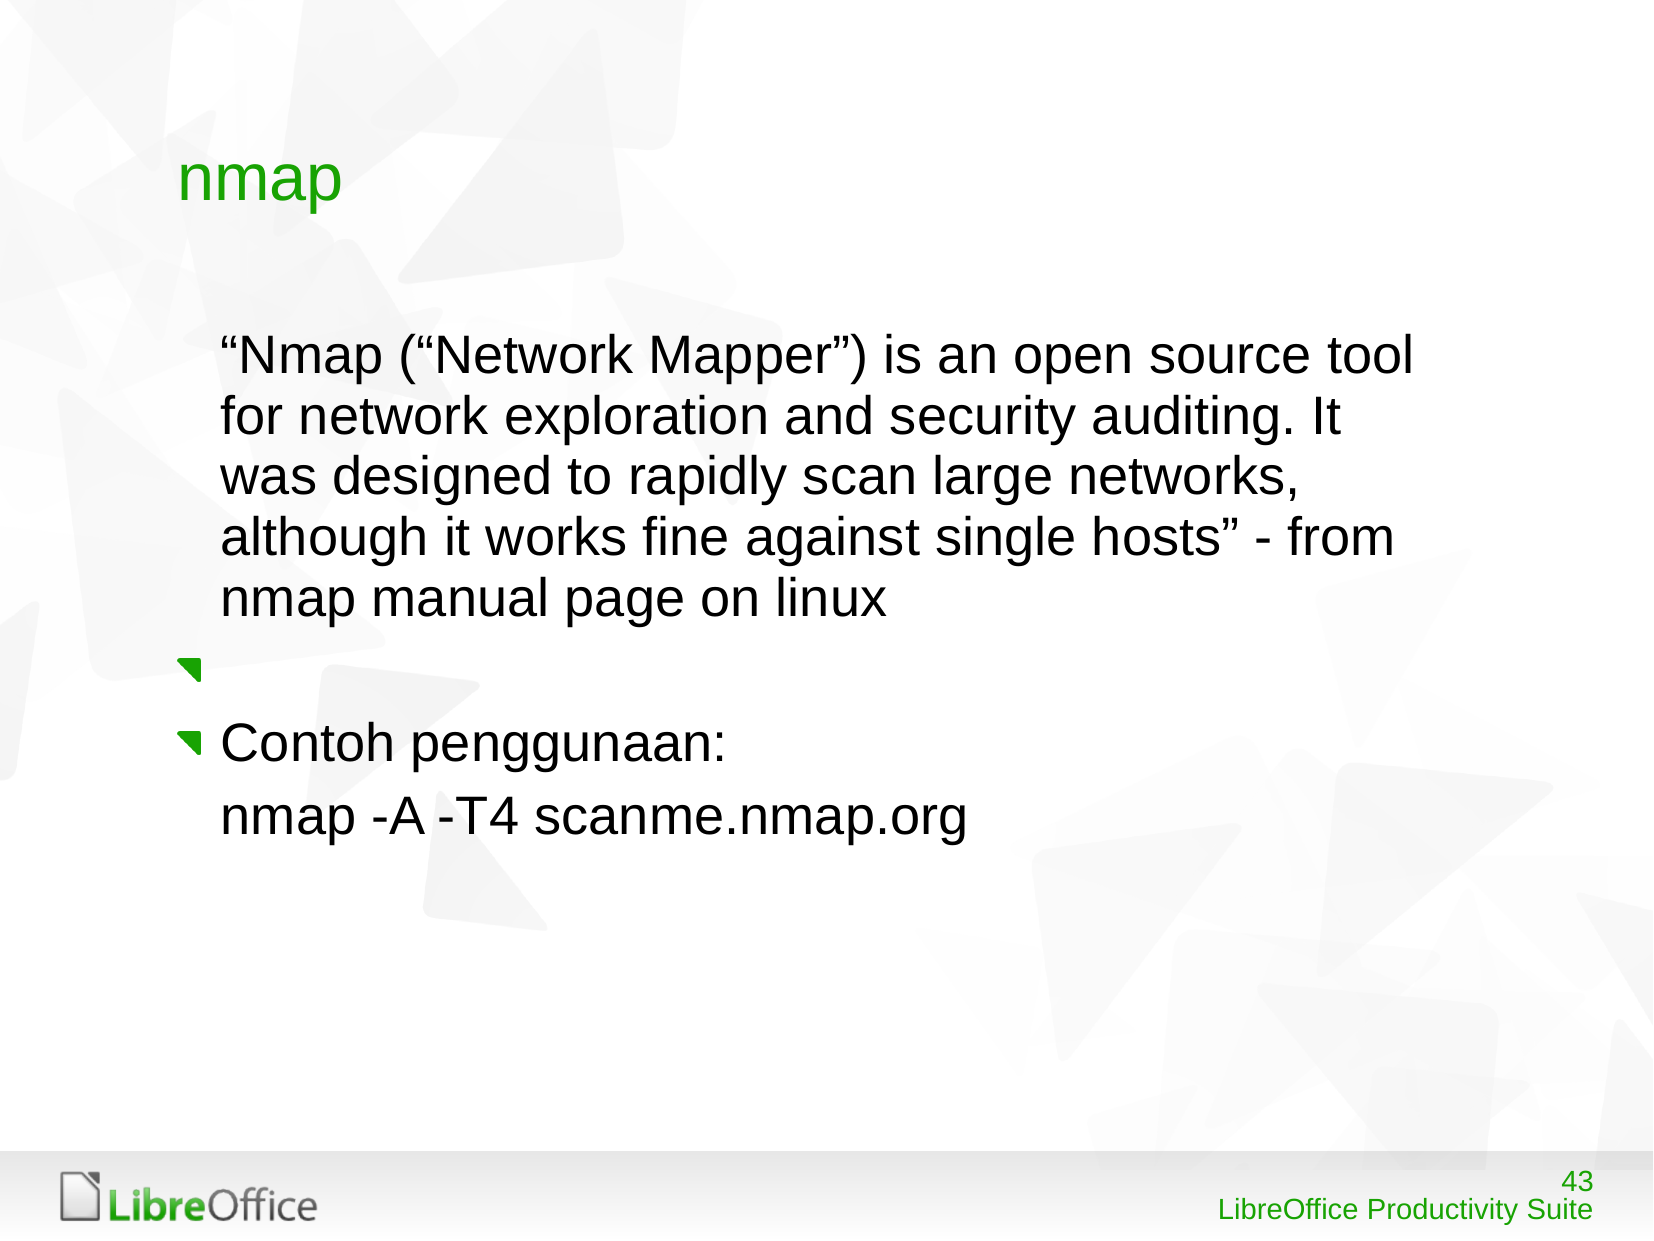

# nmap
“Nmap (“Network Mapper”) is an open source tool for network exploration and security auditing. It was designed to rapidly scan large networks, although it works fine against single hosts” - from nmap manual page on linux
Contoh penggunaan:
nmap -A -T4 scanme.nmap.org
43
LibreOffice Productivity Suite